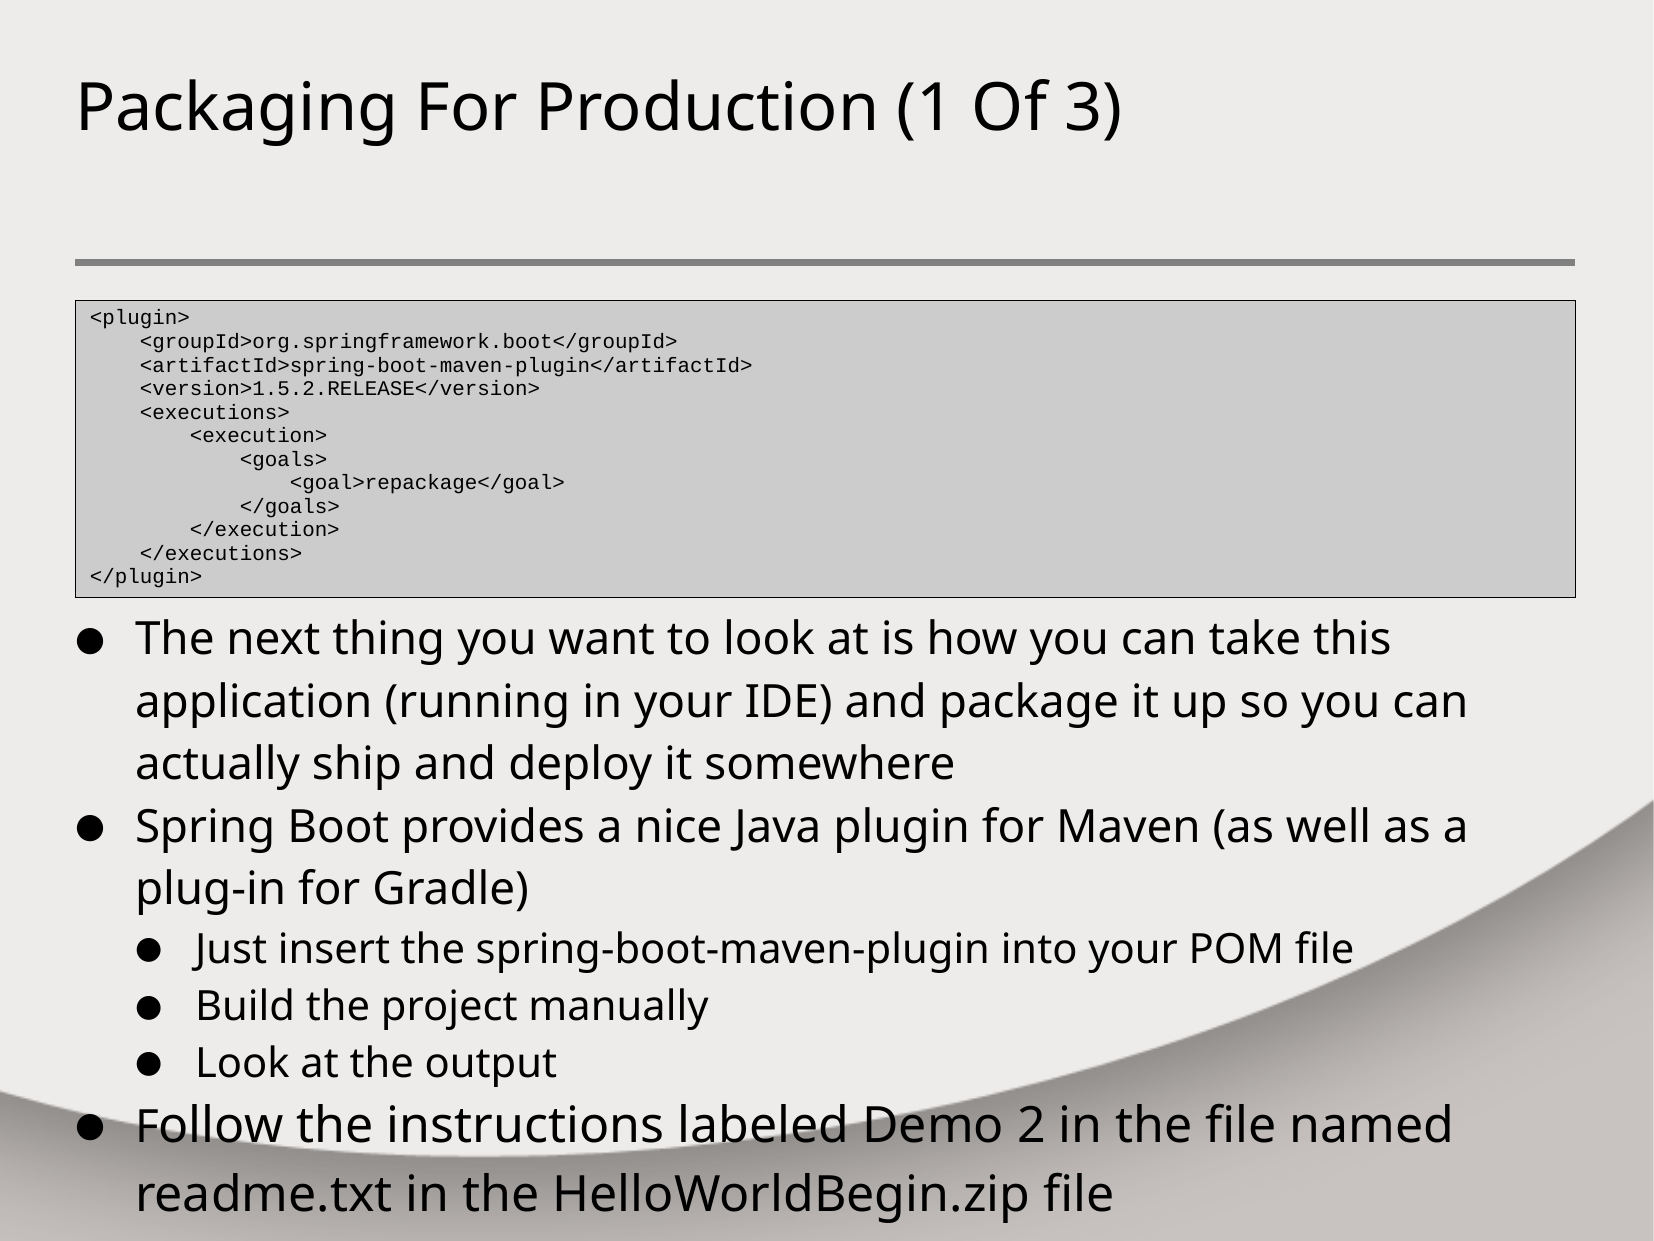

# Packaging For Production (1 Of 3)
<plugin>
 <groupId>org.springframework.boot</groupId>
 <artifactId>spring-boot-maven-plugin</artifactId>
 <version>1.5.2.RELEASE</version>
 <executions>
 <execution>
 <goals>
 <goal>repackage</goal>
 </goals>
 </execution>
 </executions>
</plugin>
The next thing you want to look at is how you can take this application (running in your IDE) and package it up so you can actually ship and deploy it somewhere
Spring Boot provides a nice Java plugin for Maven (as well as a plug-in for Gradle)
Just insert the spring-boot-maven-plugin into your POM file
Build the project manually
Look at the output
Follow the instructions labeled Demo 2 in the file named readme.txt in the HelloWorldBegin.zip file